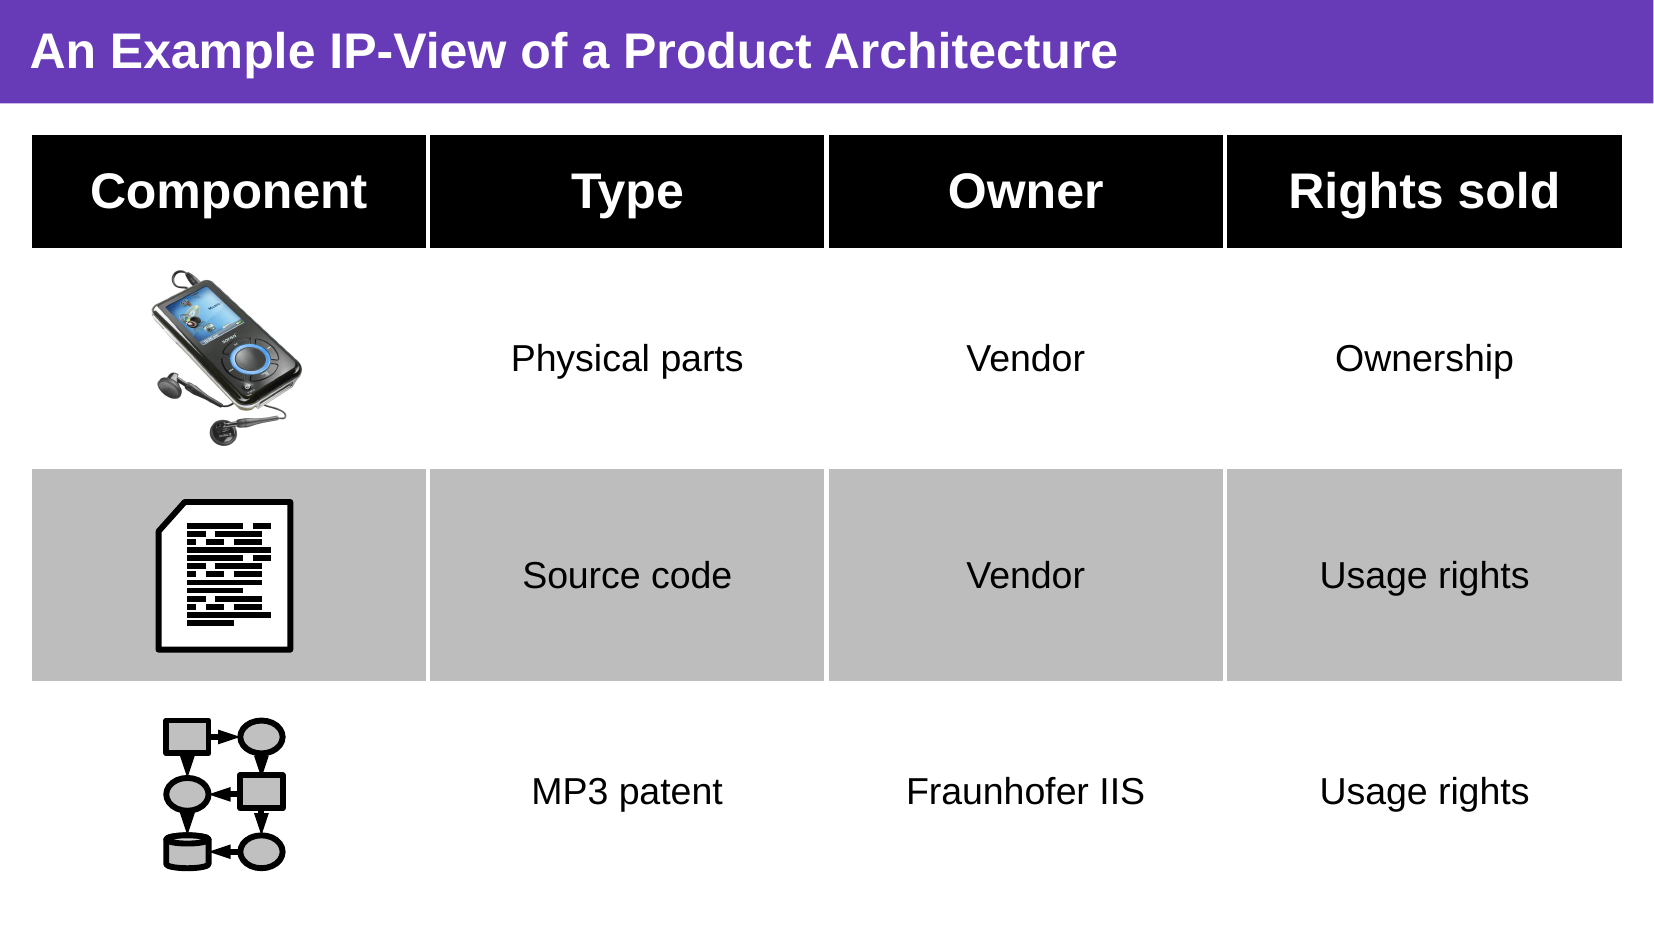

# An Example IP-View of a Product Architecture
| Component | Type | Owner | Rights sold |
| --- | --- | --- | --- |
| | Physical parts | Vendor | Ownership |
| | Source code | Vendor | Usage rights |
| | MP3 patent | Fraunhofer IIS | Usage rights |
Commercial Open Source Startups
41
© 2020 Dirk Riehle - Some Rights Reserved